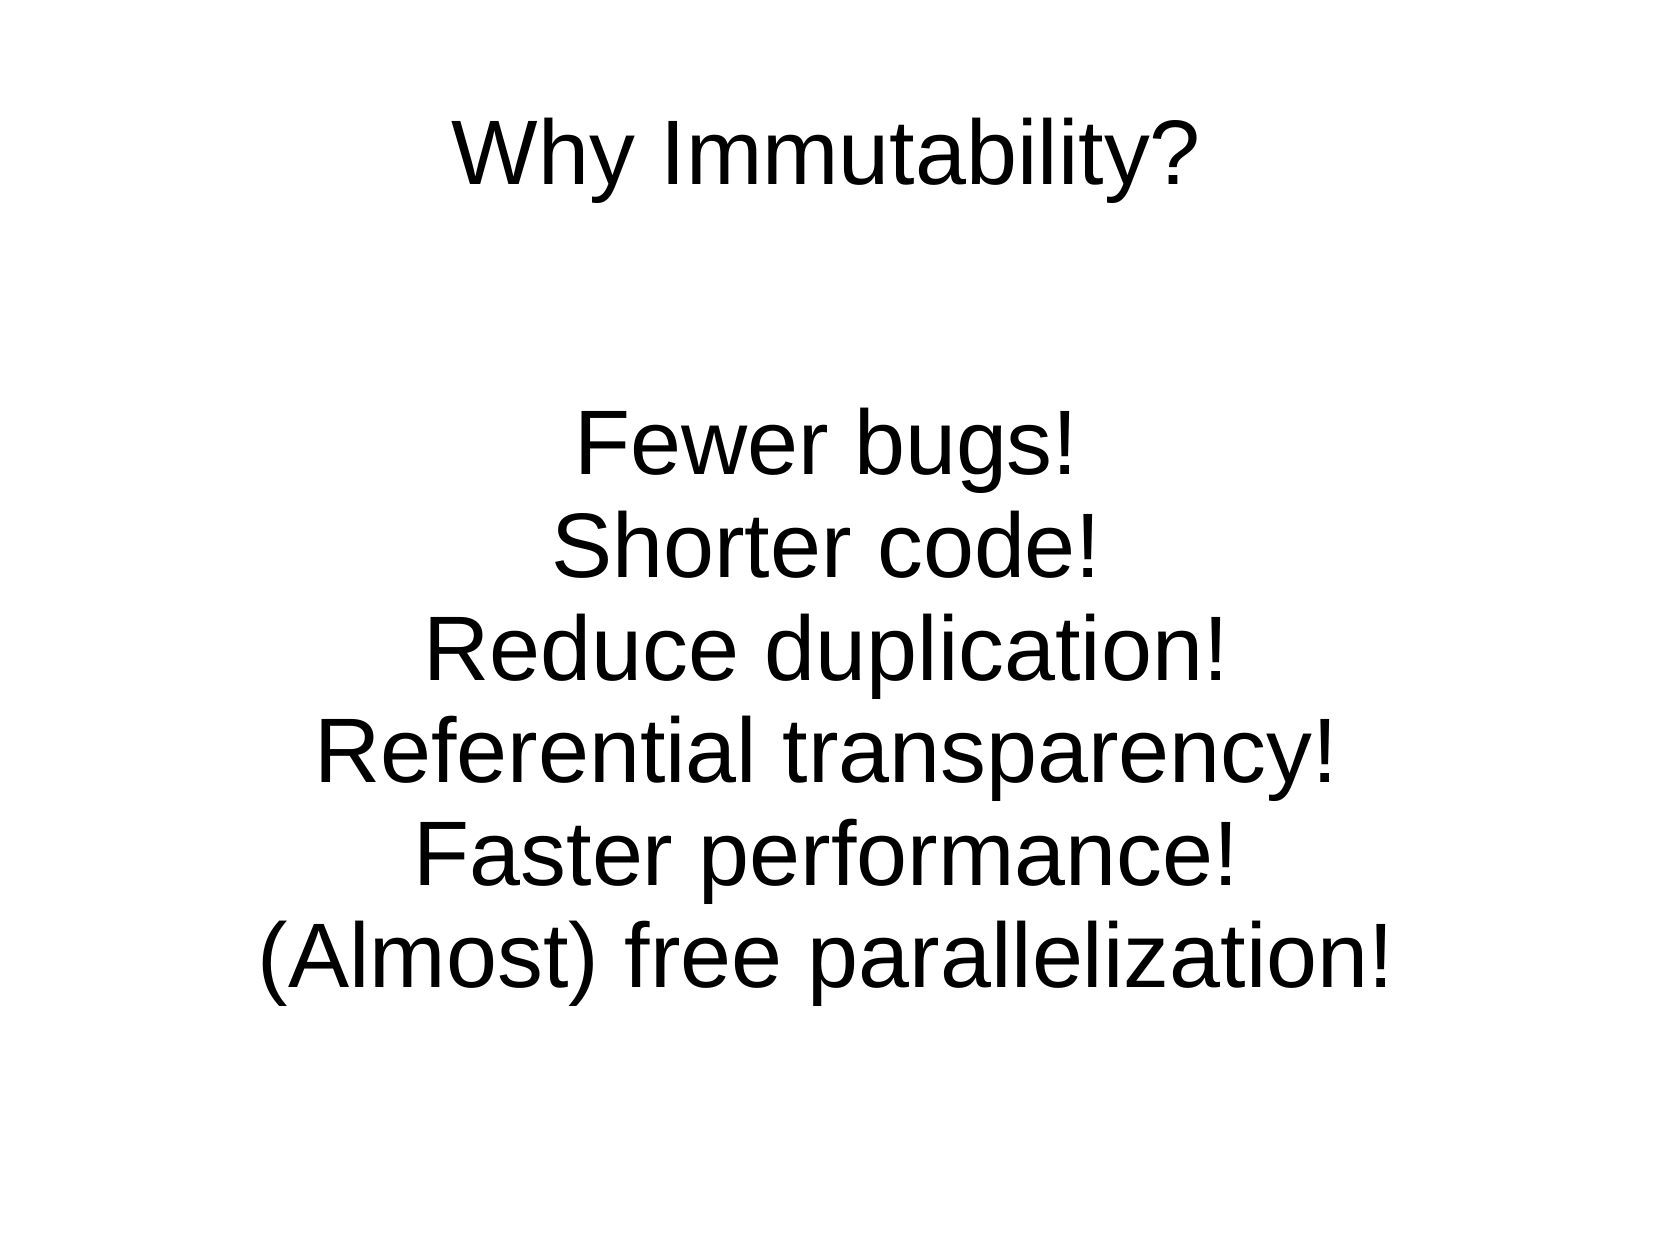

# Why Immutability?
Fewer bugs!
Shorter code!
Reduce duplication!
Referential transparency!
Faster performance!
(Almost) free parallelization!